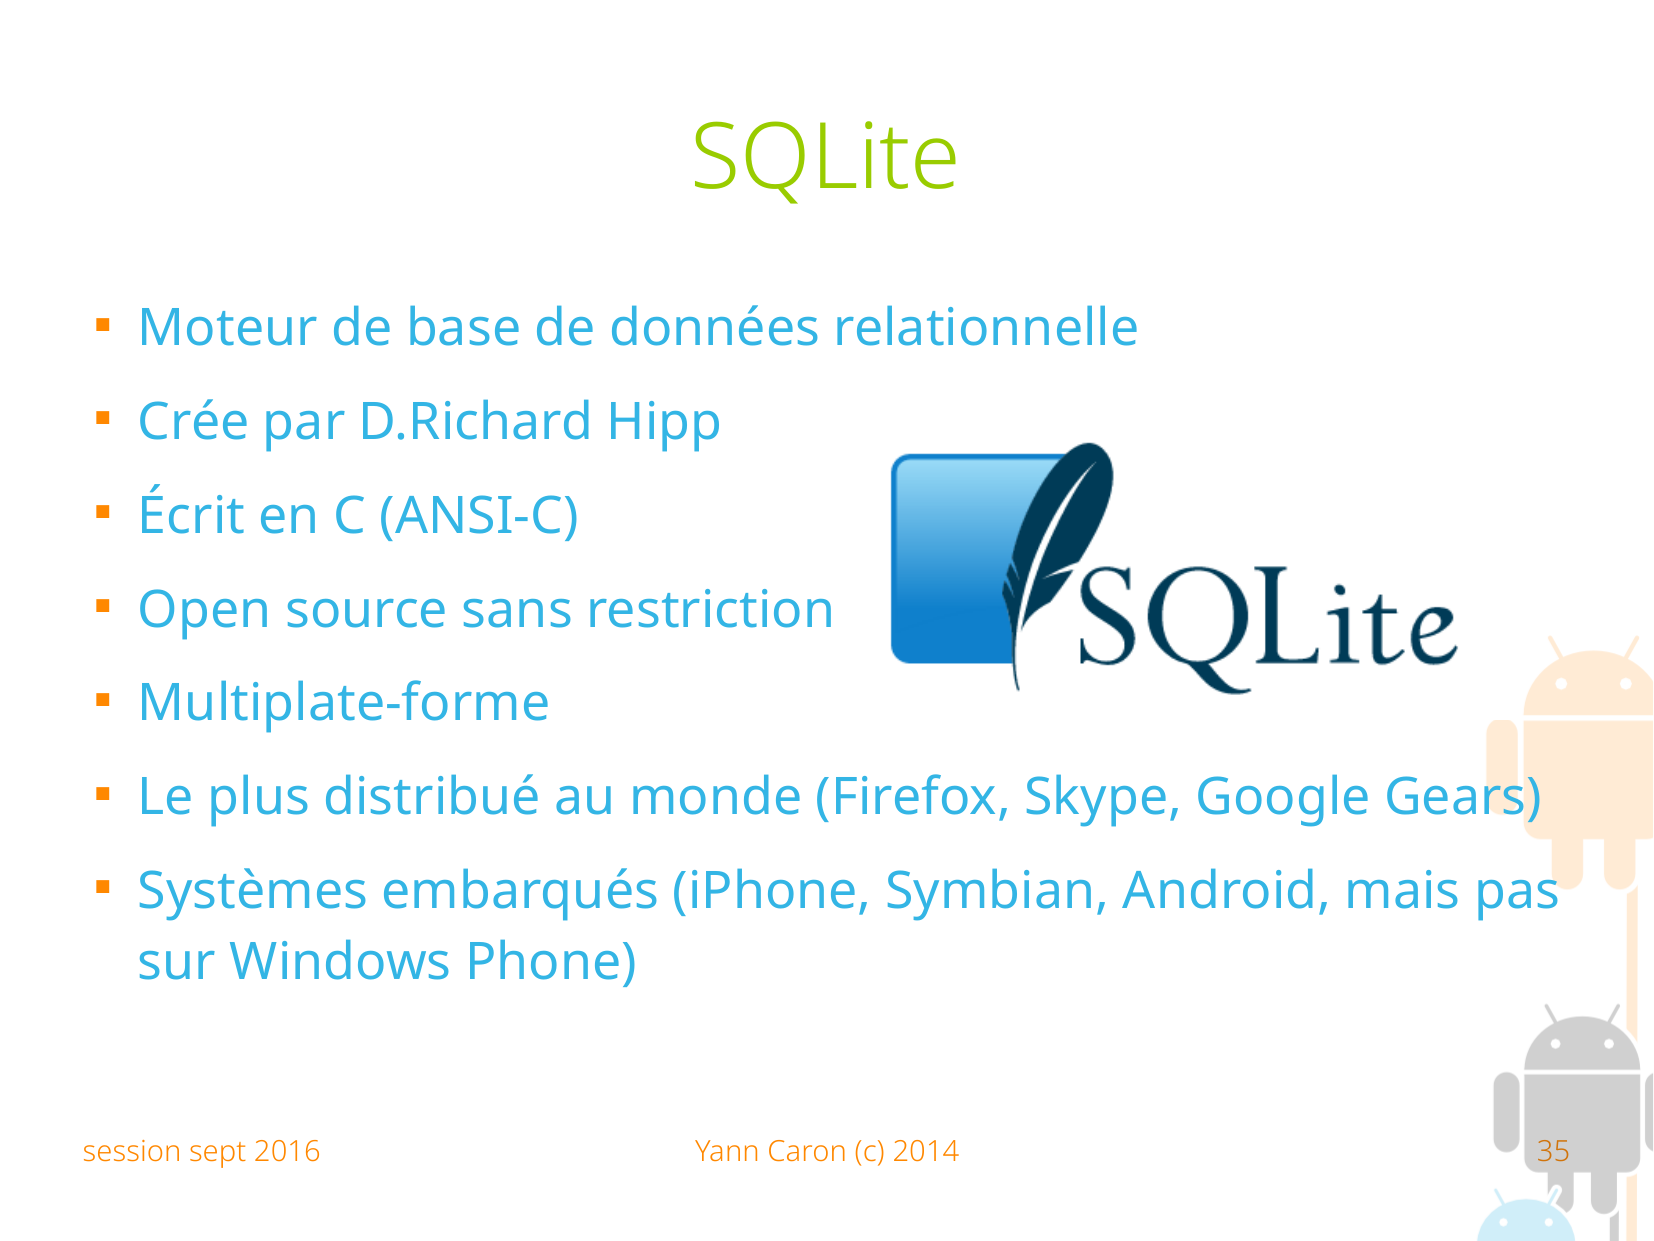

# SQLite
Moteur de base de données relationnelle
Crée par D.Richard Hipp
Écrit en C (ANSI-C)
Open source sans restriction
Multiplate-forme
Le plus distribué au monde (Firefox, Skype, Google Gears)
Systèmes embarqués (iPhone, Symbian, Android, mais pas sur Windows Phone)
session sept 2016
Yann Caron (c) 2014
35